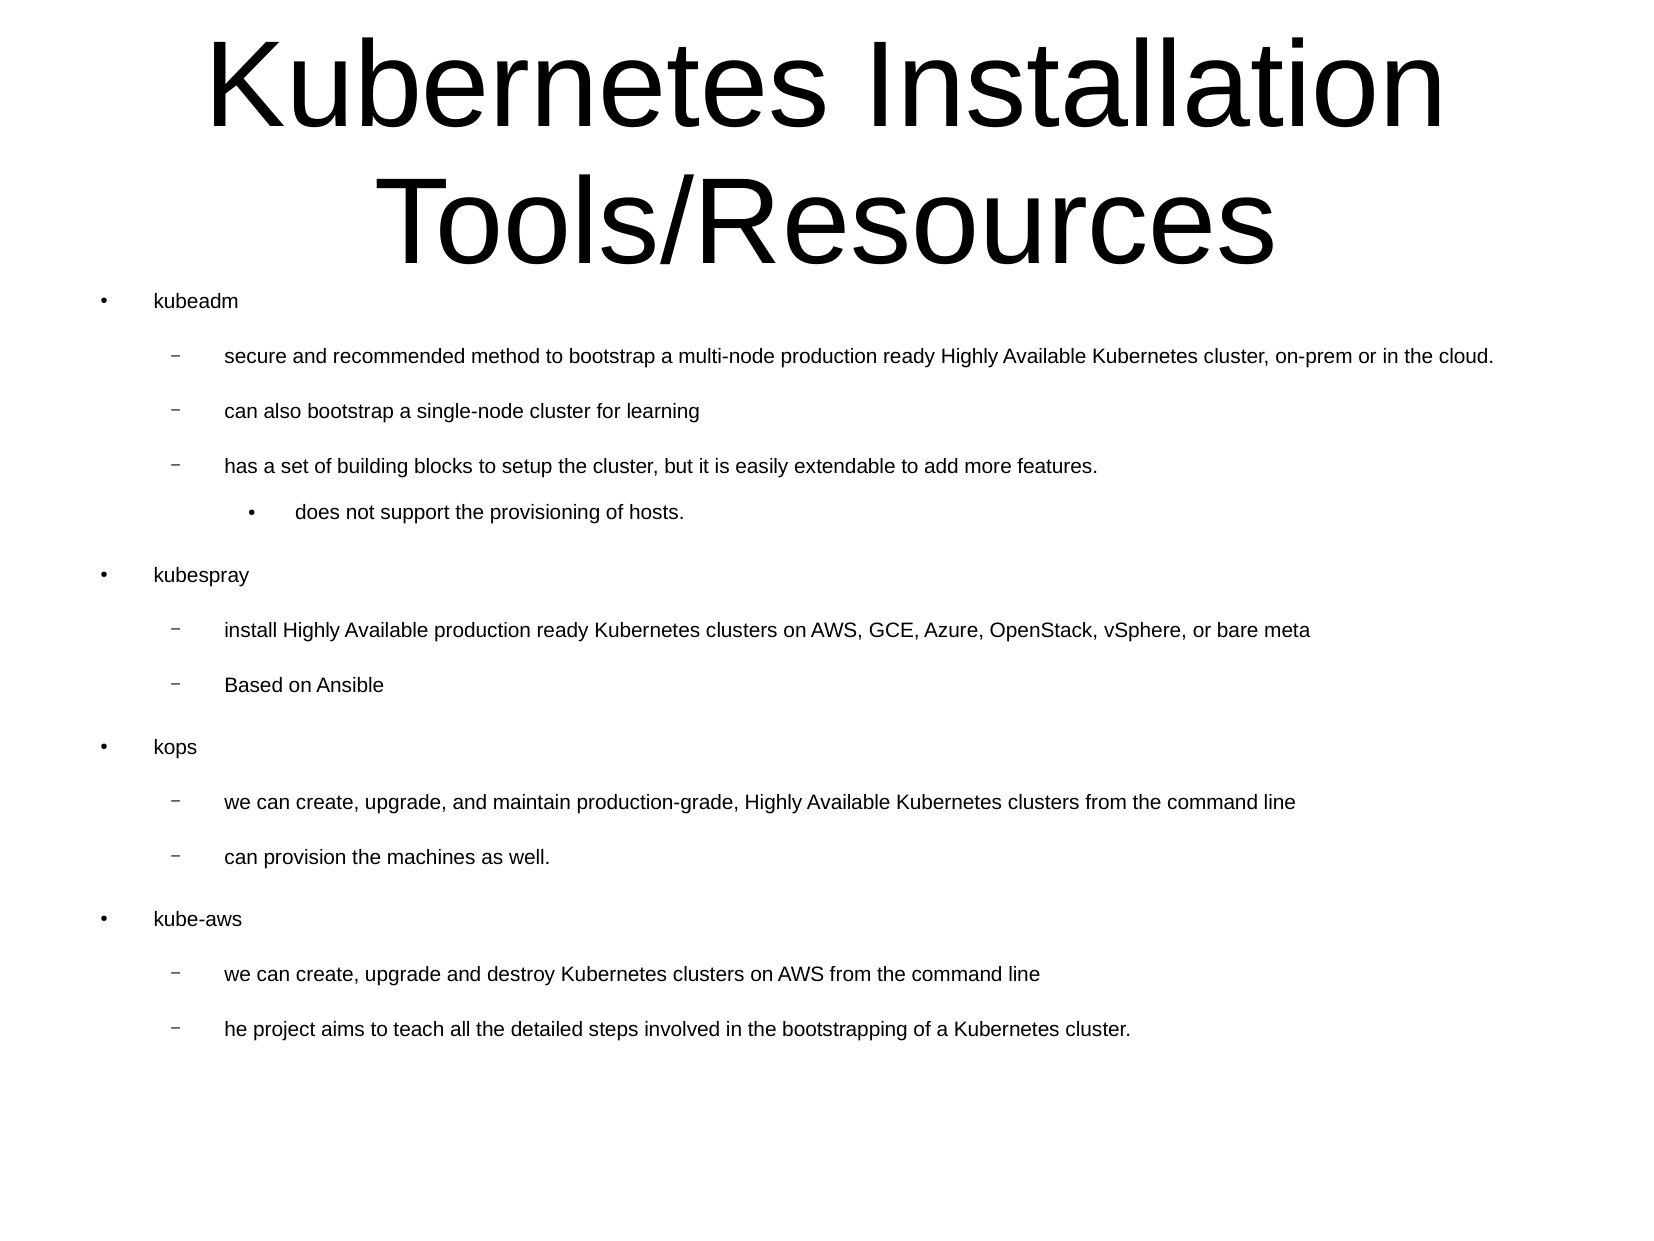

# Kubernetes Installation Tools/Resources
kubeadm
secure and recommended method to bootstrap a multi-node production ready Highly Available Kubernetes cluster, on-prem or in the cloud.
can also bootstrap a single-node cluster for learning
has a set of building blocks to setup the cluster, but it is easily extendable to add more features.
does not support the provisioning of hosts.
kubespray
install Highly Available production ready Kubernetes clusters on AWS, GCE, Azure, OpenStack, vSphere, or bare meta
Based on Ansible
kops
we can create, upgrade, and maintain production-grade, Highly Available Kubernetes clusters from the command line
can provision the machines as well.
kube-aws
we can create, upgrade and destroy Kubernetes clusters on AWS from the command line
he project aims to teach all the detailed steps involved in the bootstrapping of a Kubernetes cluster.